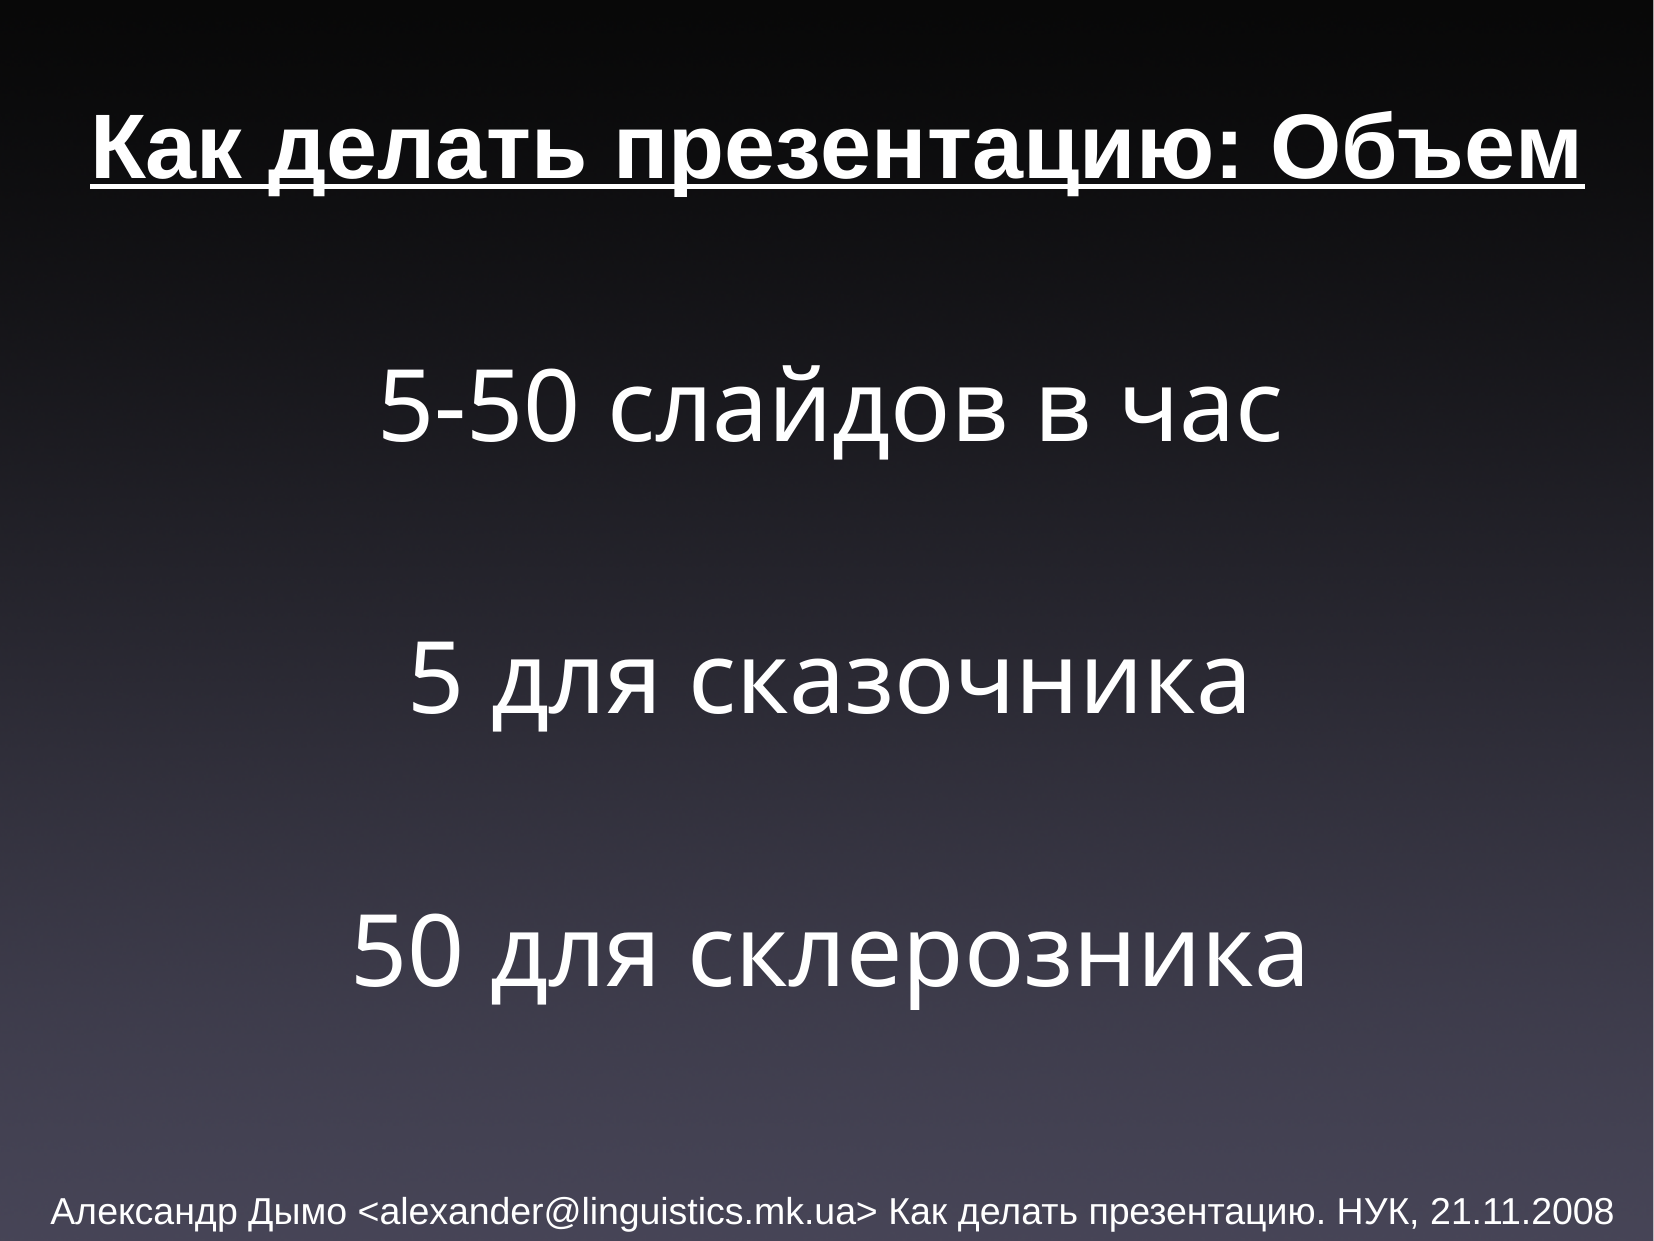

# Как делать презентацию: Объем
5-50 слайдов в час
5 для сказочника
50 для склерозника
Александр Дымо <alexander@linguistics.mk.ua> Как делать презентацию. НУК, 21.11.2008